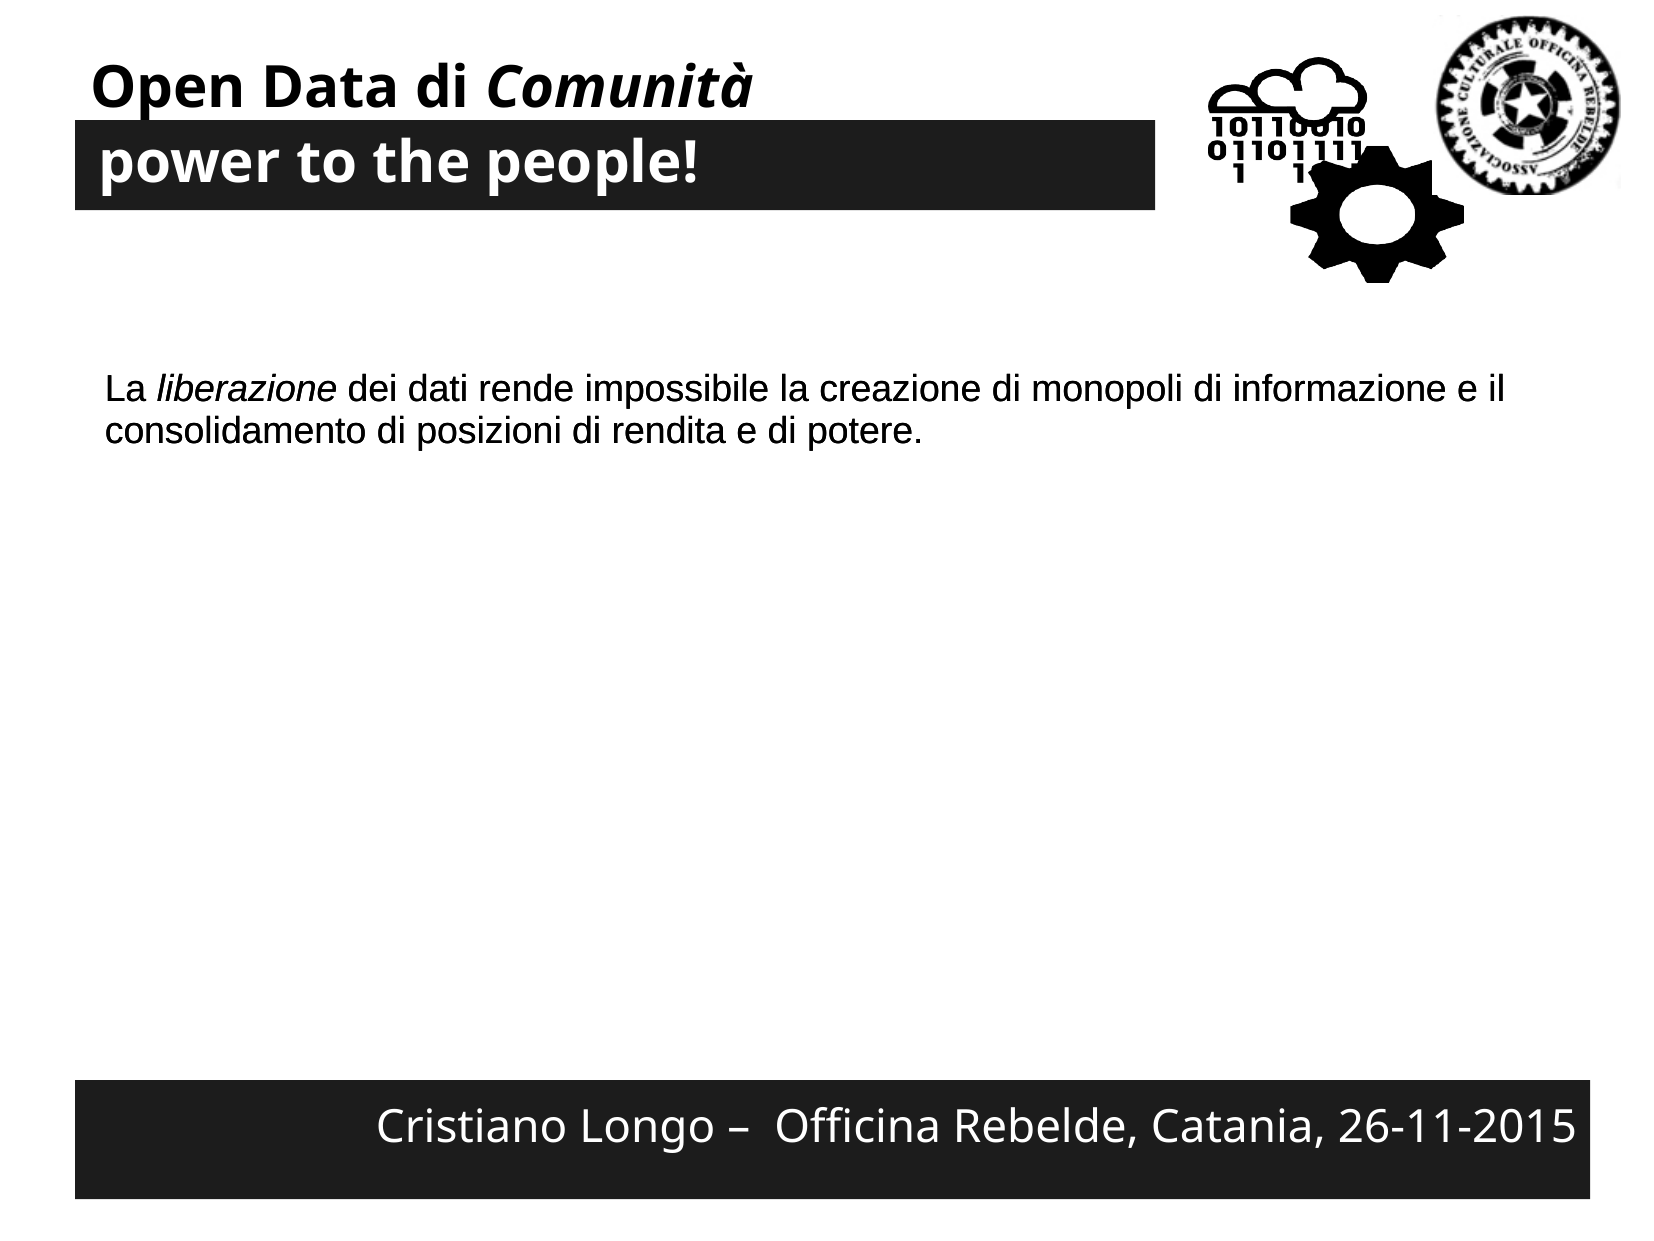

# Open Data di Comunità
 power to the people!
La liberazione dei dati rende impossibile la creazione di monopoli di informazione e il
consolidamento di posizioni di rendita e di potere.
La liberazione dei dati rende impossibile la creazione di monopoli di informazione e il
consolidamento di posizioni di rendita e di potere.
 Cristiano Longo – Officina Rebelde, Catania, 26-11-2015